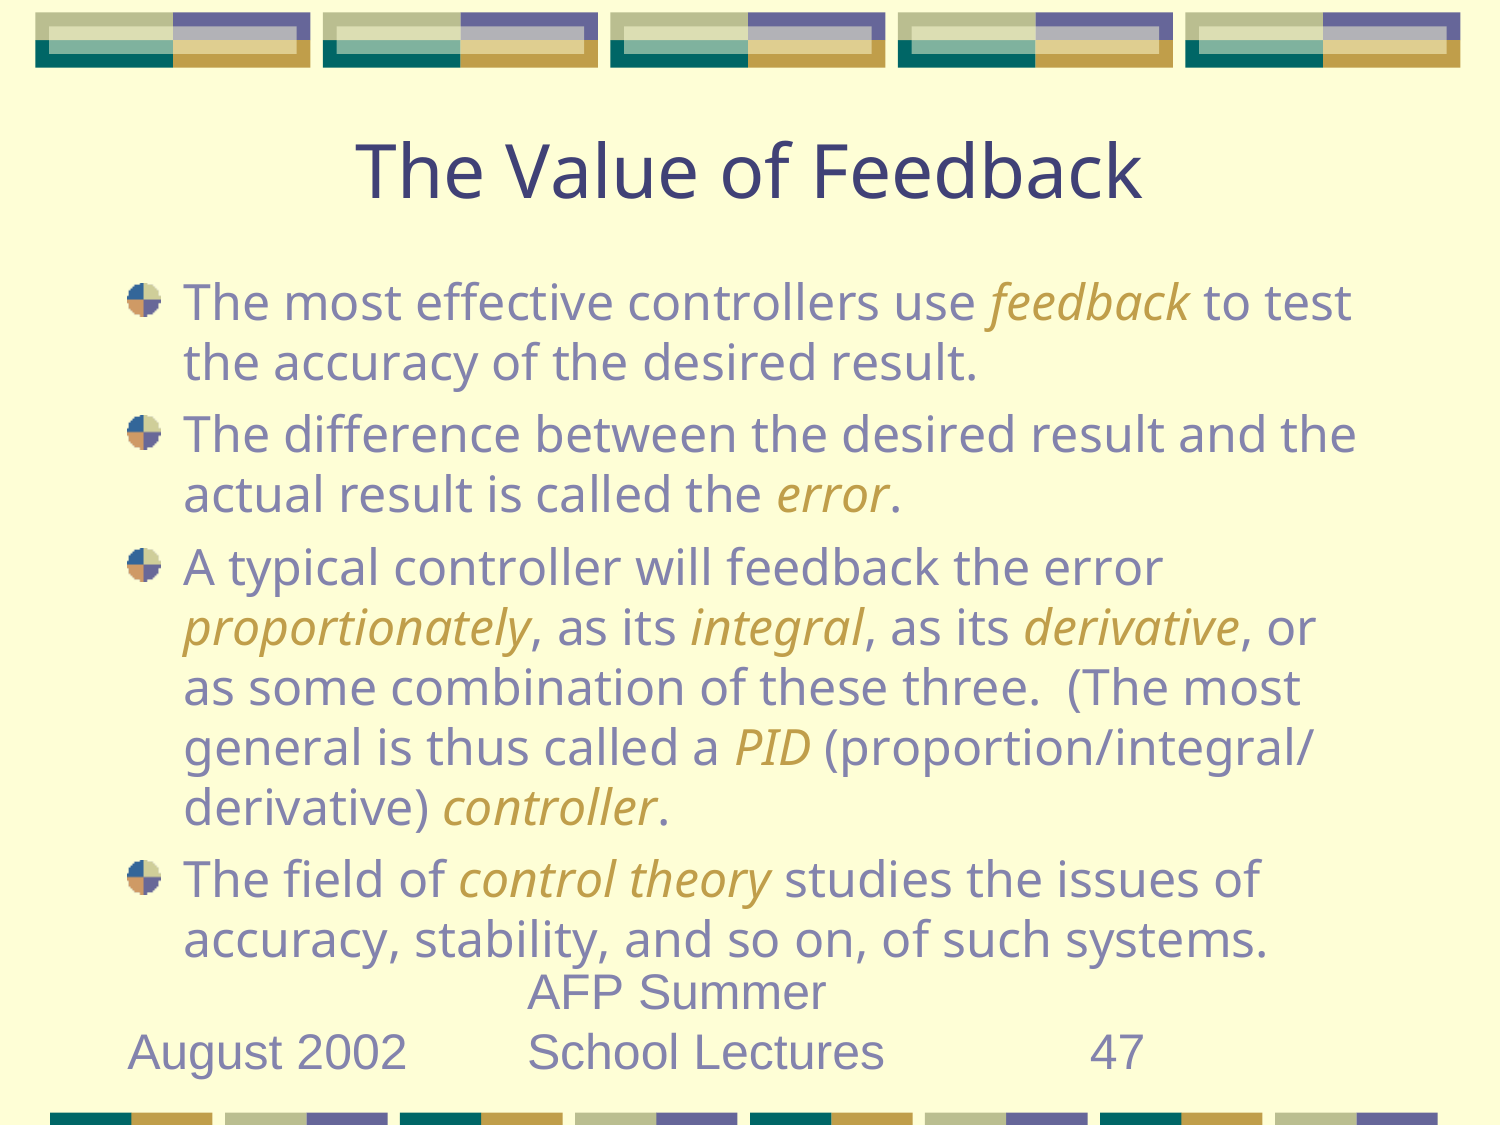

# The Value of Feedback
The most effective controllers use feedback to test the accuracy of the desired result.
The difference between the desired result and the actual result is called the error.
A typical controller will feedback the error proportionately, as its integral, as its derivative, or as some combination of these three. (The most general is thus called a PID (proportion/integral/ derivative) controller.
The field of control theory studies the issues of accuracy, stability, and so on, of such systems.
August 2002
47